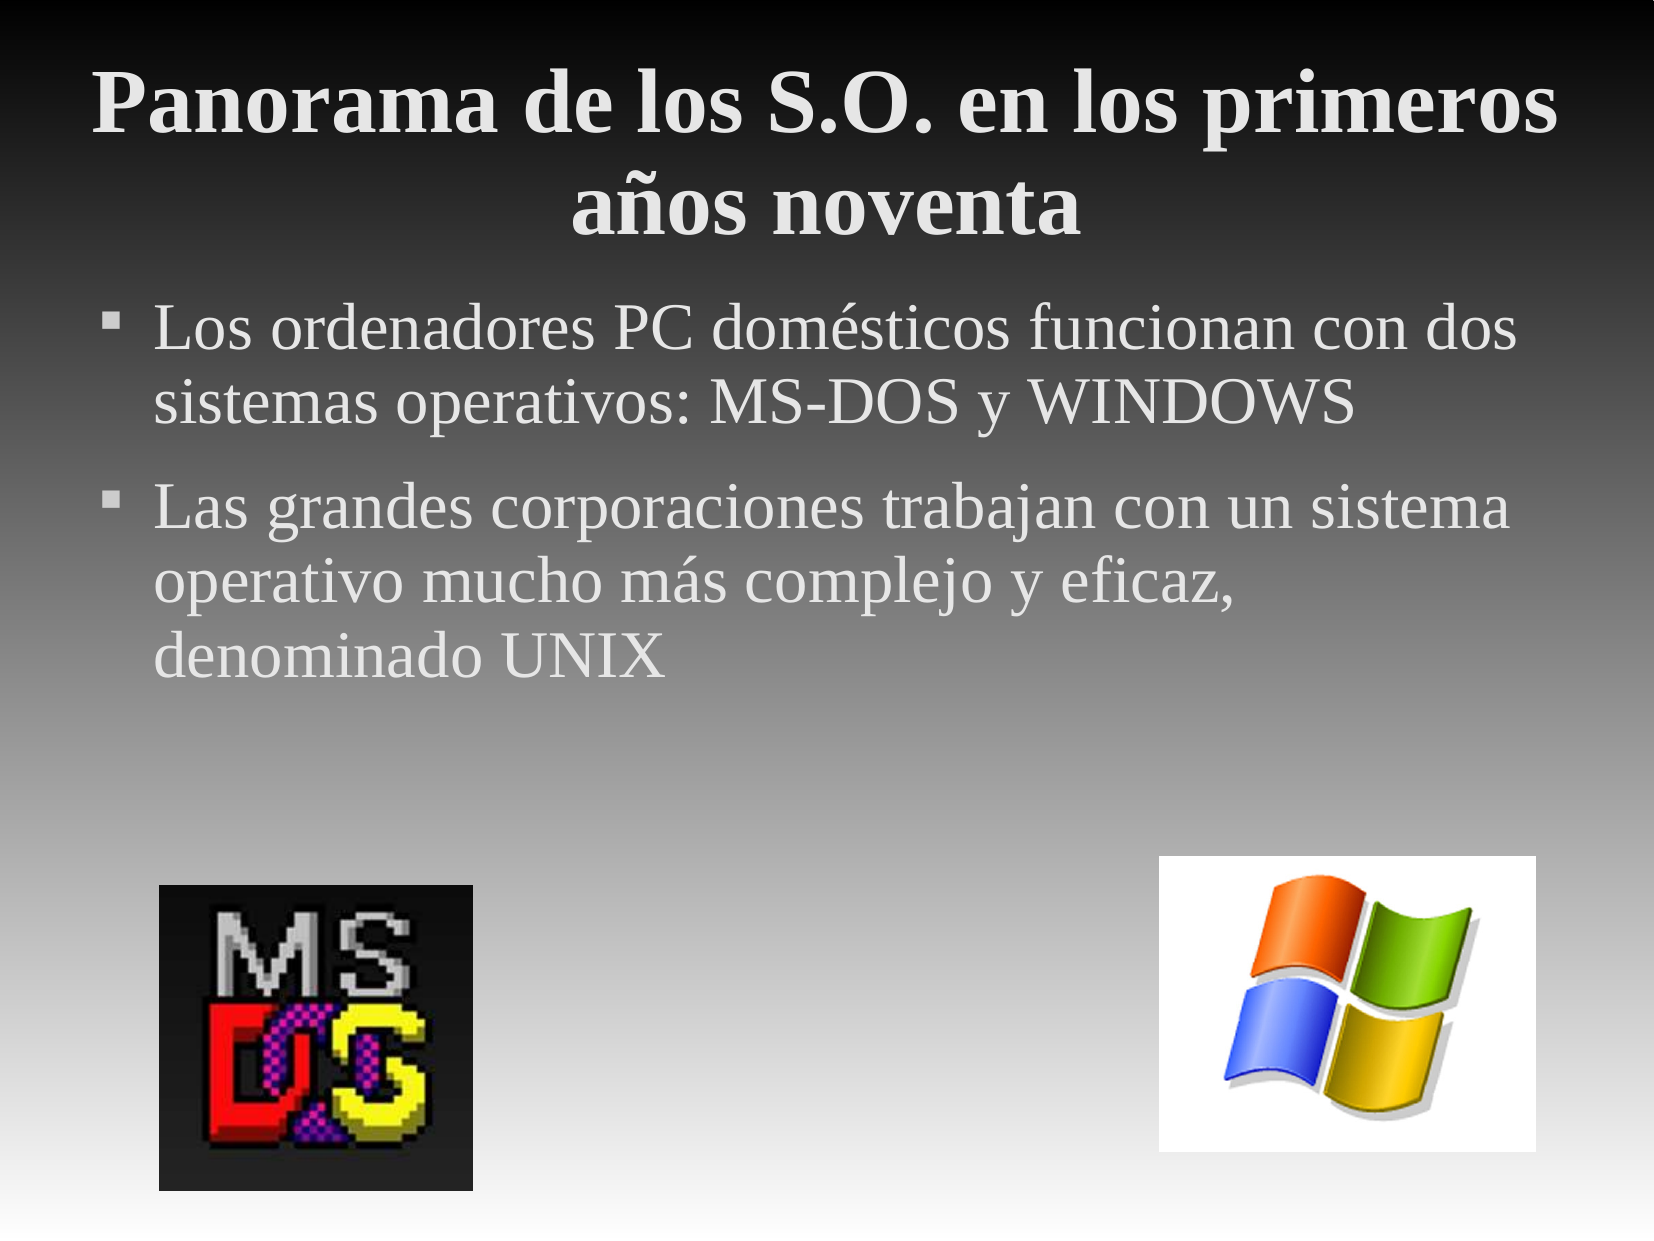

# Panorama de los S.O. en los primeros años noventa
Los ordenadores PC domésticos funcionan con dos sistemas operativos: MS-DOS y WINDOWS
Las grandes corporaciones trabajan con un sistema operativo mucho más complejo y eficaz, denominado UNIX